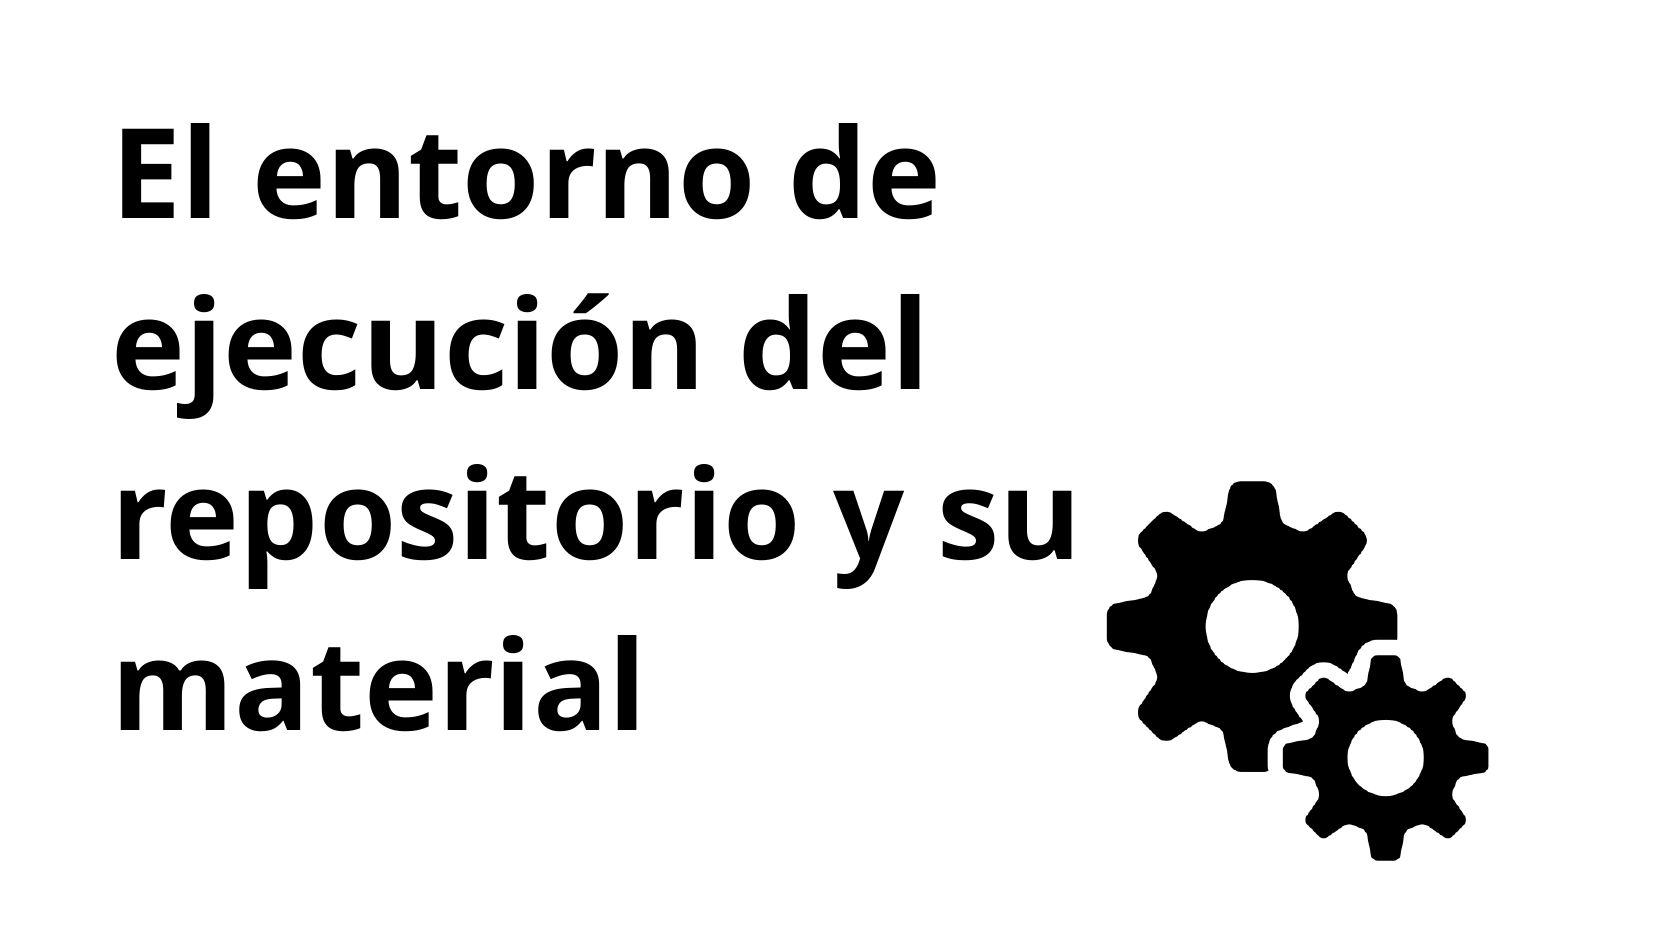

El entorno de ejecución del repositorio y su material